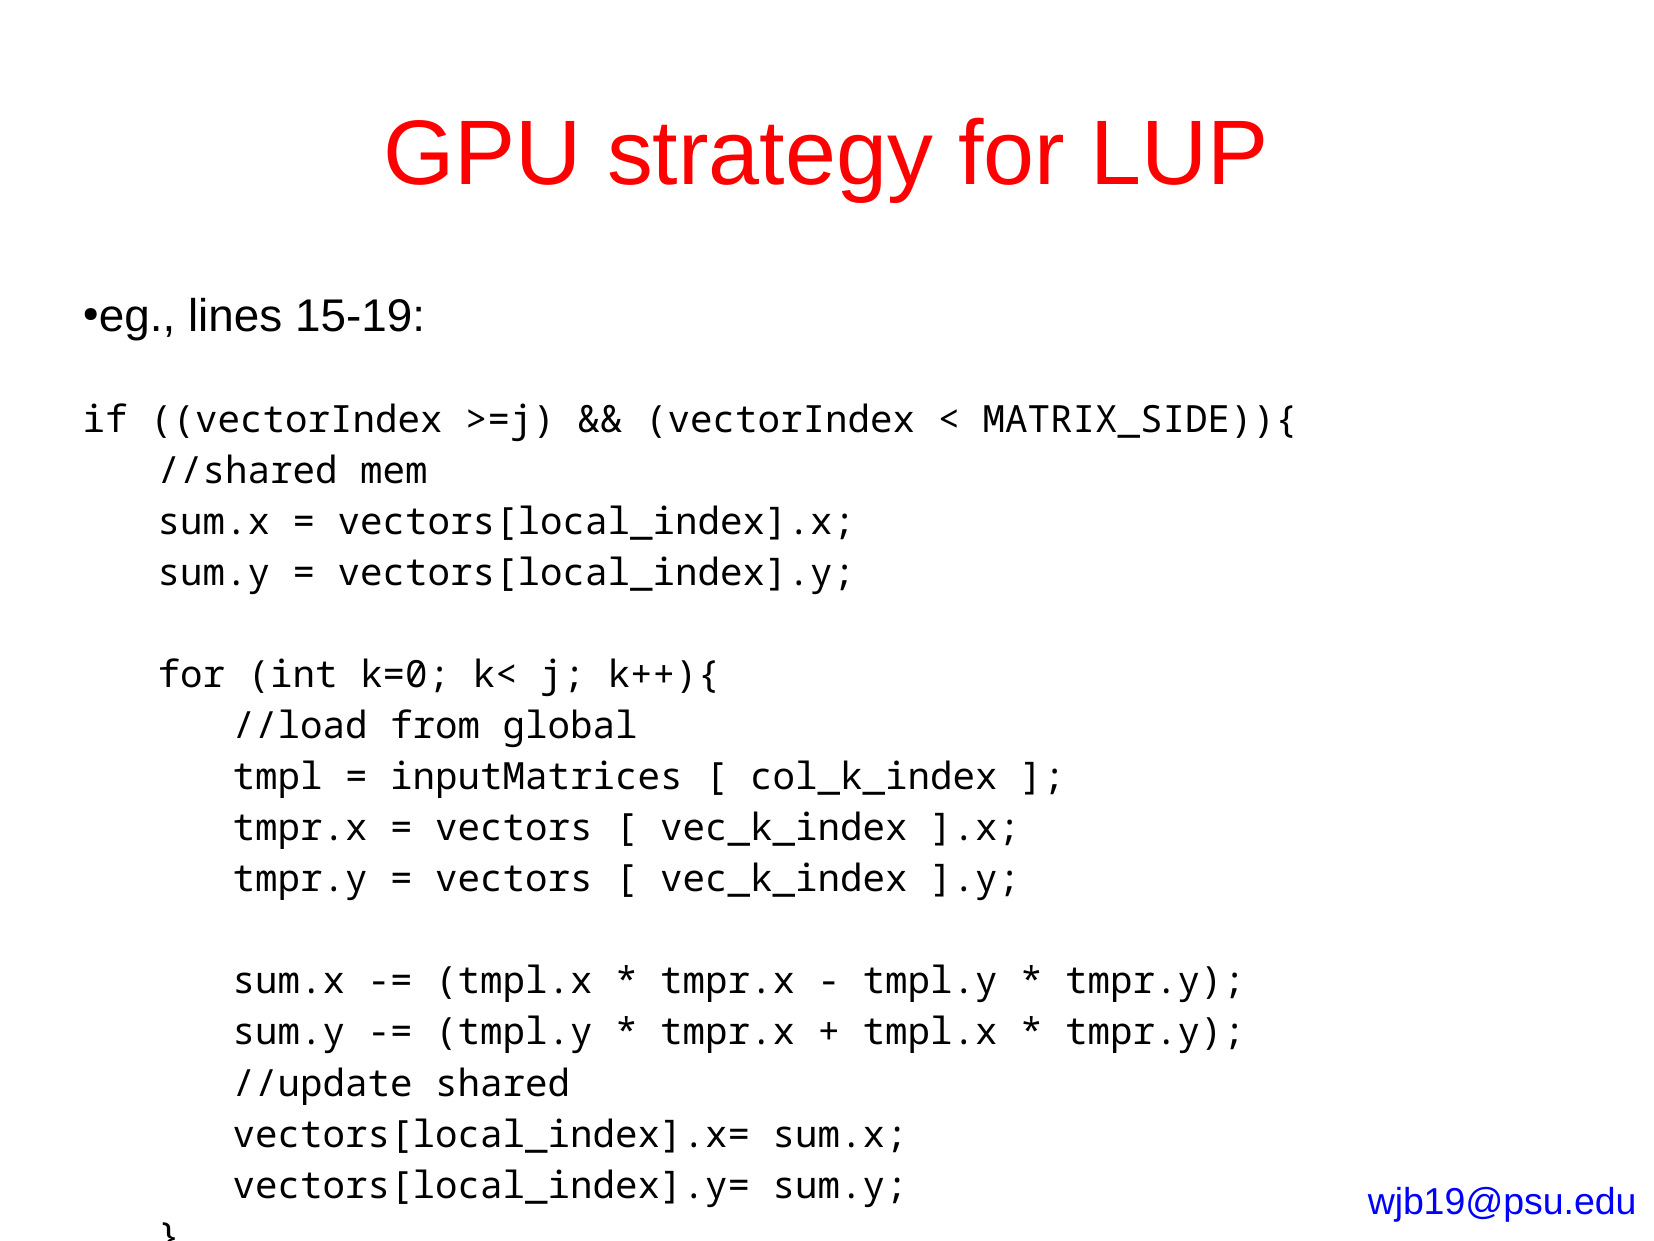

# GPU strategy for LUP
eg., lines 15-19:
if ((vectorIndex >=j) && (vectorIndex < MATRIX_SIDE)){
	//shared mem
	sum.x = vectors[local_index].x;
 	sum.y = vectors[local_index].y;
 	for (int k=0; k< j; k++){
		//load from global
 		tmpl = inputMatrices [ col_k_index ];
 	tmpr.x = vectors [ vec_k_index ].x;
 	tmpr.y = vectors [ vec_k_index ].y;
 	sum.x -= (tmpl.x * tmpr.x - tmpl.y * tmpr.y);
 	sum.y -= (tmpl.y * tmpr.x + tmpl.x * tmpr.y);
		//update shared
 	vectors[local_index].x= sum.x;
 	vectors[local_index].y= sum.y;
 	}
}
wjb19@psu.edu